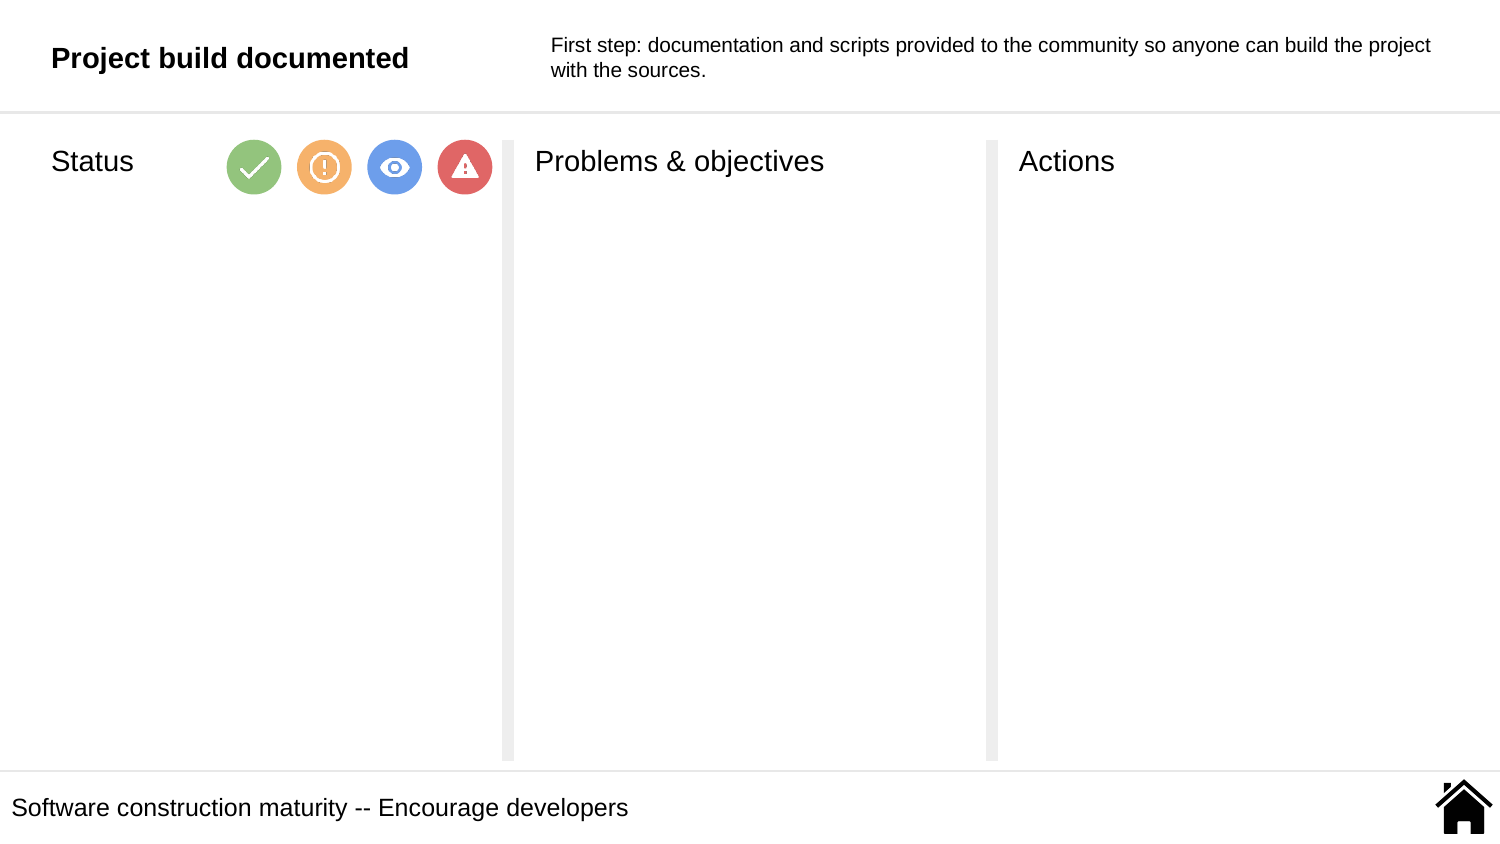

Project build documented
First step: documentation and scripts provided to the community so anyone can build the project with the sources.
# Status
Problems & objectives
Actions
Software construction maturity -- Encourage developers